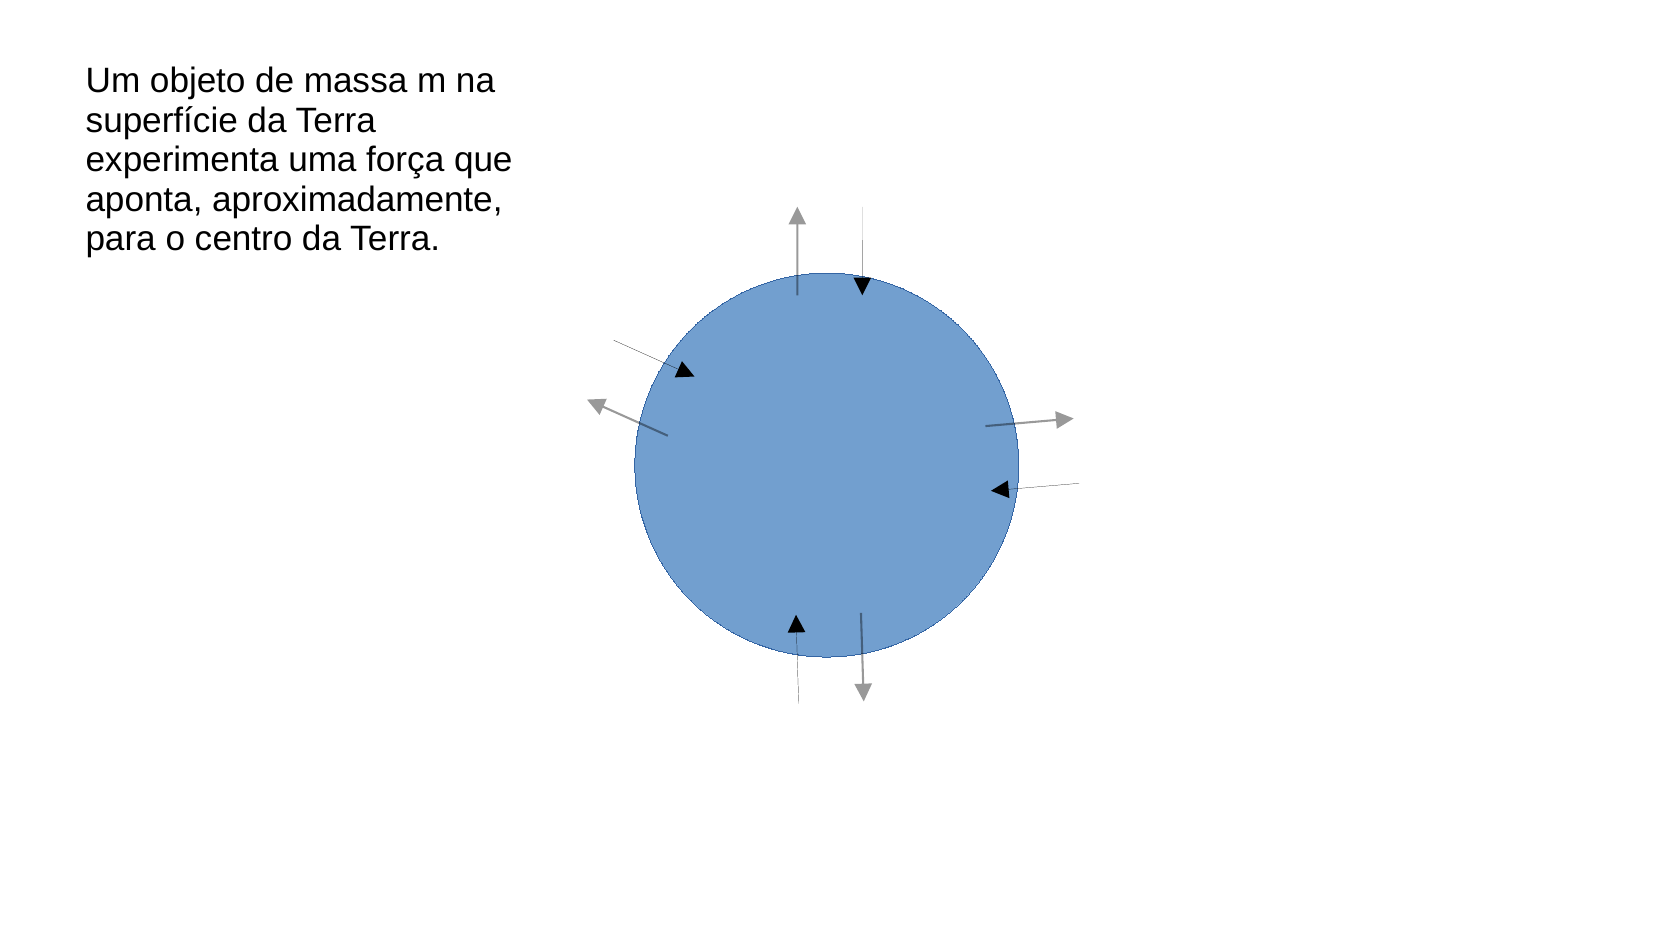

Um objeto de massa m na superfície da Terra experimenta uma força que aponta, aproximadamente, para o centro da Terra.